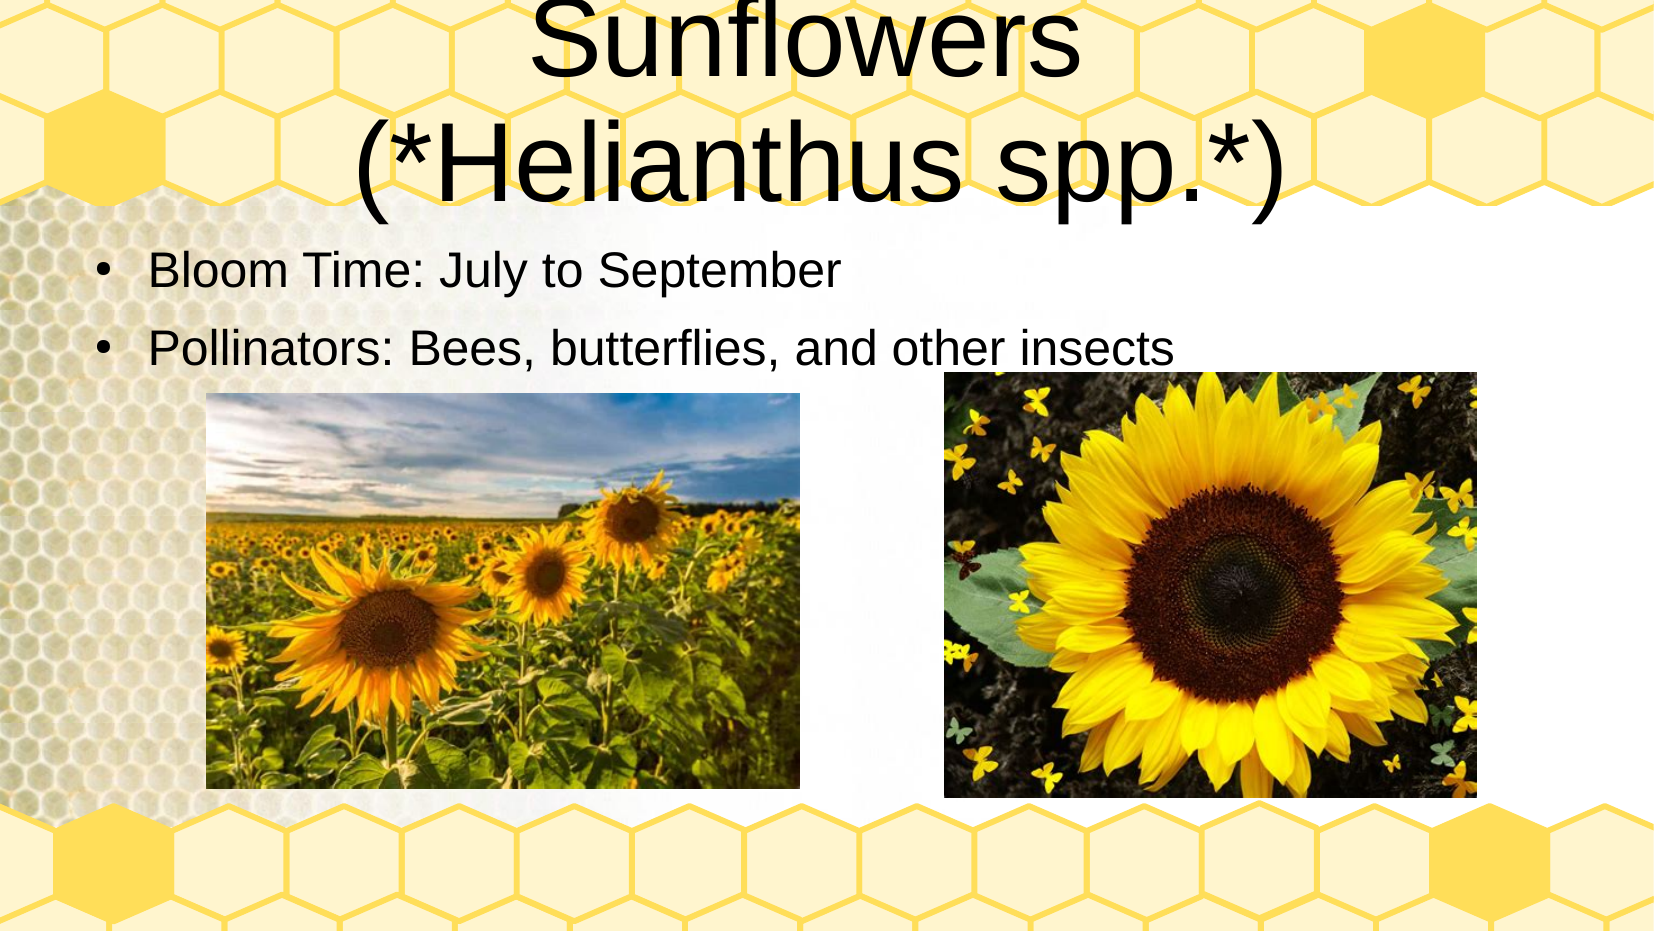

# Sunflowers (*Helianthus spp.*)
Bloom Time: July to September
Pollinators: Bees, butterflies, and other insects